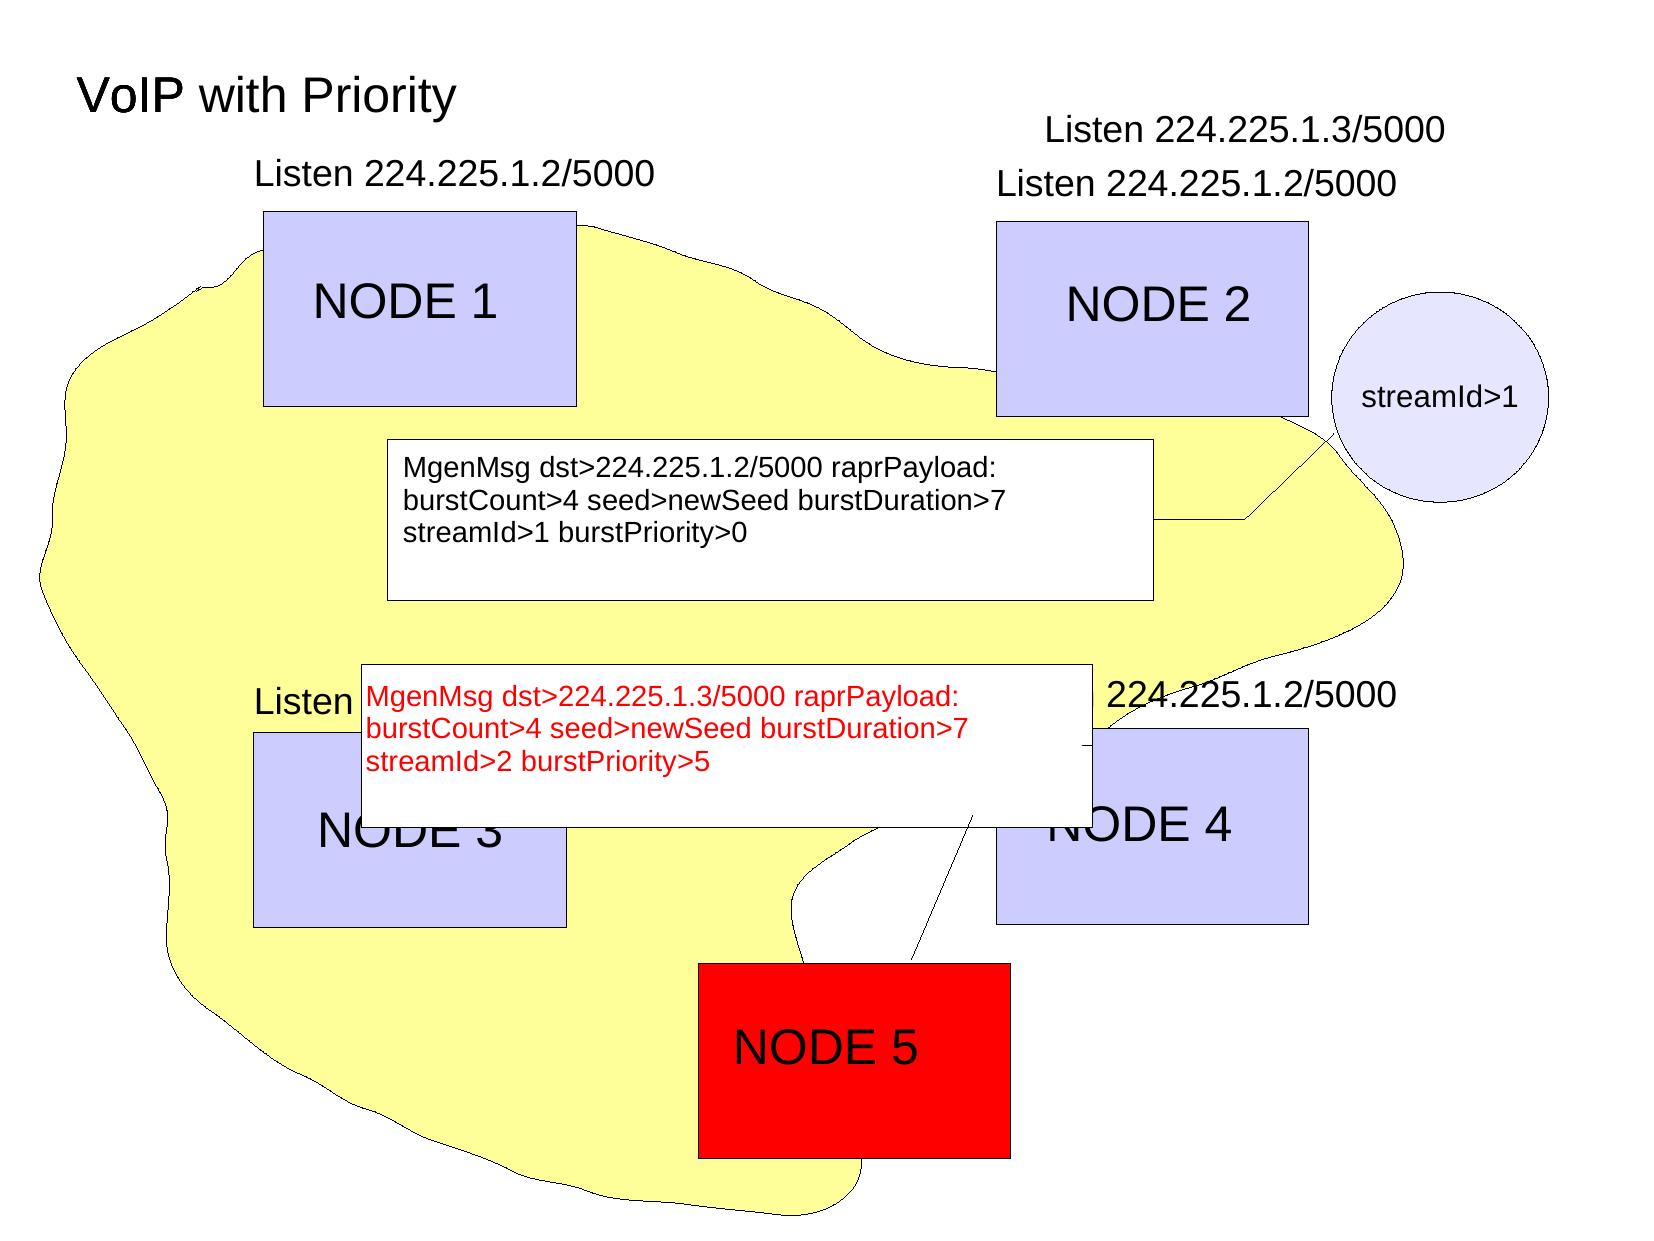

VoIP
VoIP
VoIP
VoIP with Priority
Listen 224.225.1.3/5000
Listen 224.225.1.2/5000
Listen 224.225.1.2/5000
NODE 1
NODE 2
streamId>1
MgenMsg dst>224.225.1.2/5000 raprPayload: burstCount>4 seed>newSeed burstDuration>7 streamId>1 burstPriority>0
Listen 224.225.1.2/5000
MgenMsg dst>224.225.1.3/5000 raprPayload: burstCount>4 seed>newSeed burstDuration>7 streamId>2 burstPriority>5
Listen 224.225.1.2/5000
NODE 4
NODE 3
NODE 5